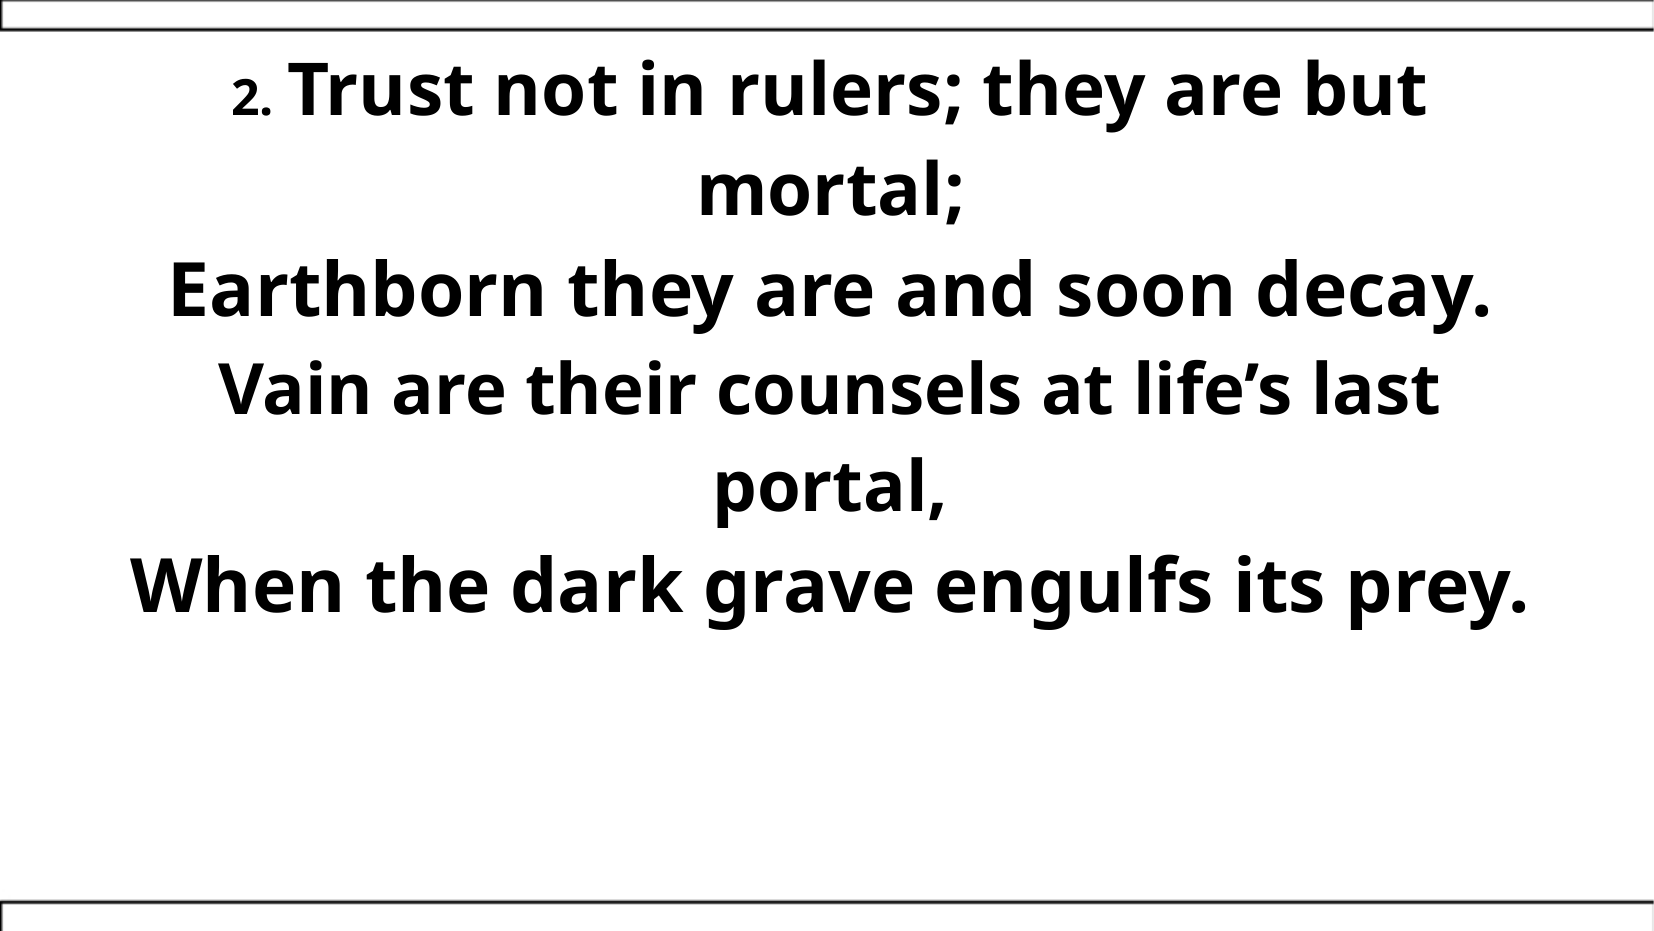

2. Trust not in rulers; they are but mortal;
Earthborn they are and soon decay.
Vain are their counsels at life’s last portal,
When the dark grave engulfs its prey.